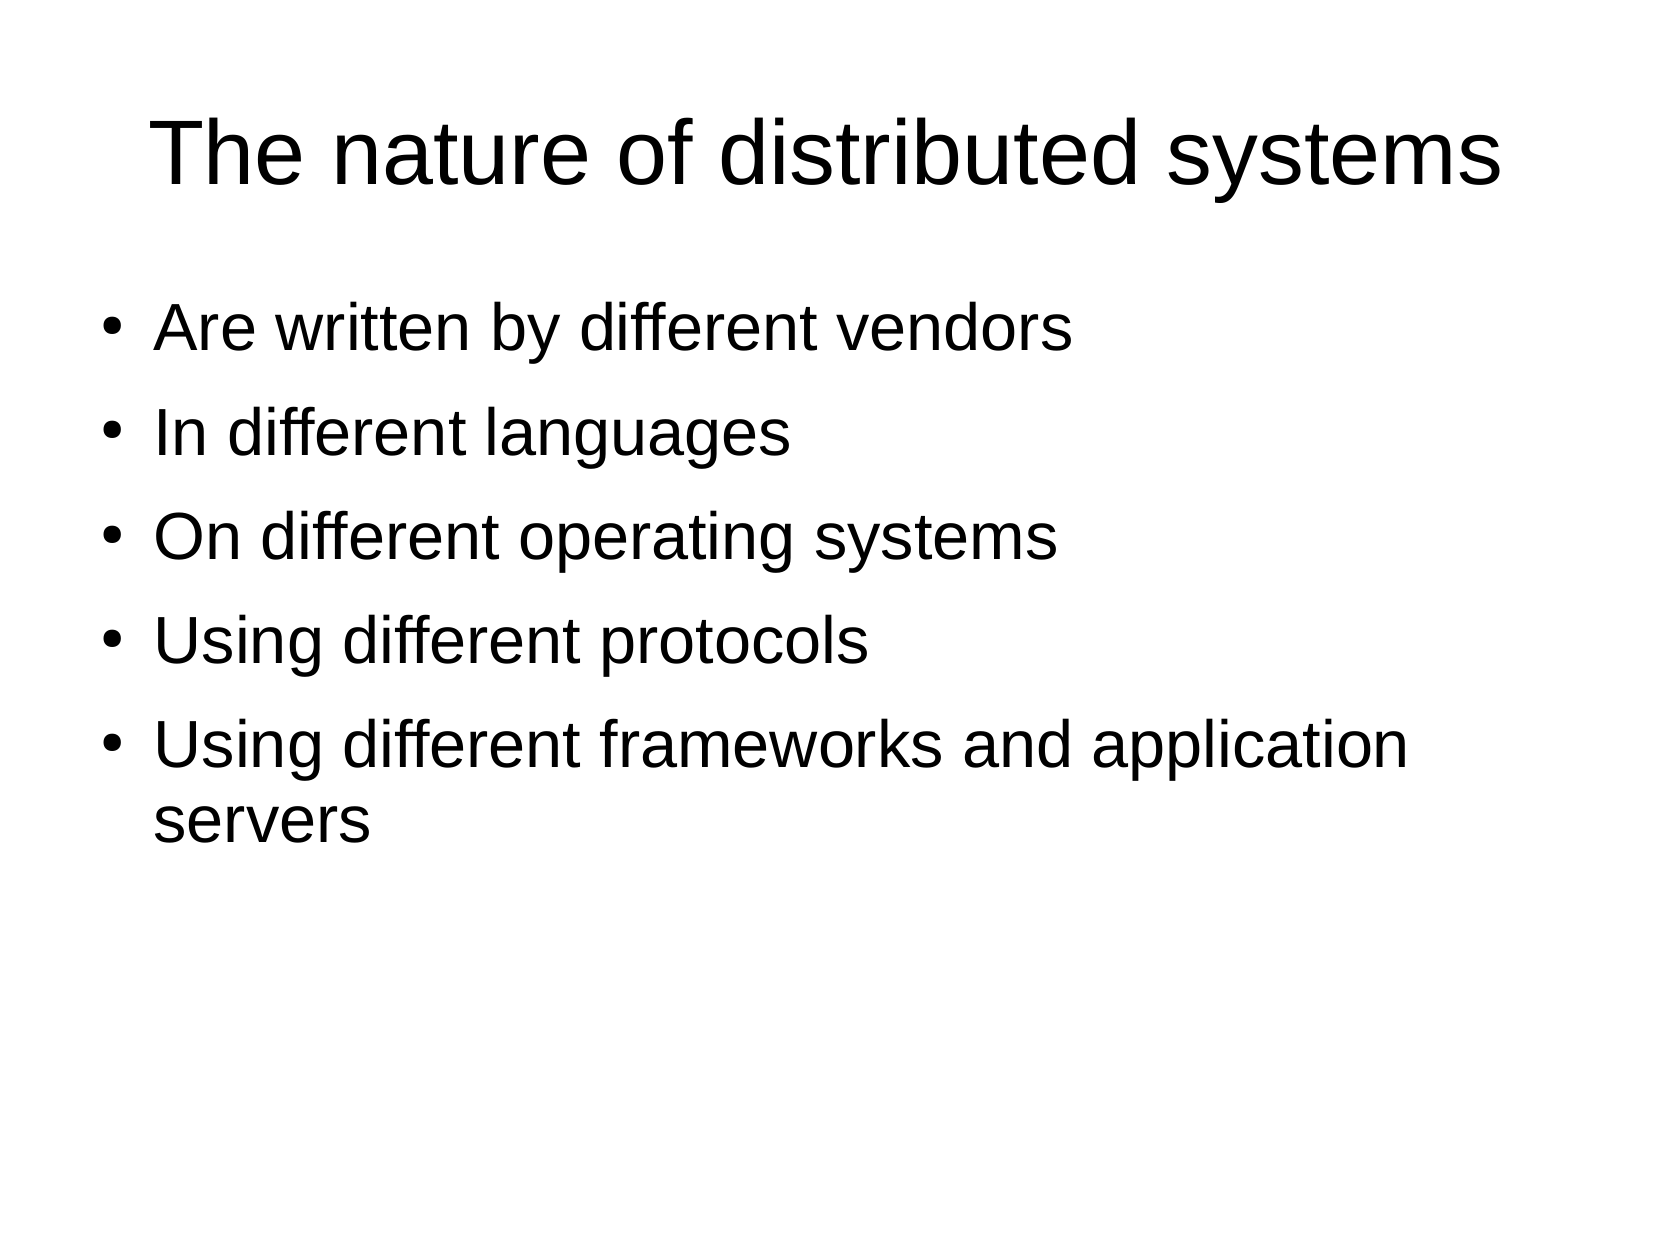

# The nature of distributed systems
Are written by different vendors
In different languages
On different operating systems
Using different protocols
Using different frameworks and application servers